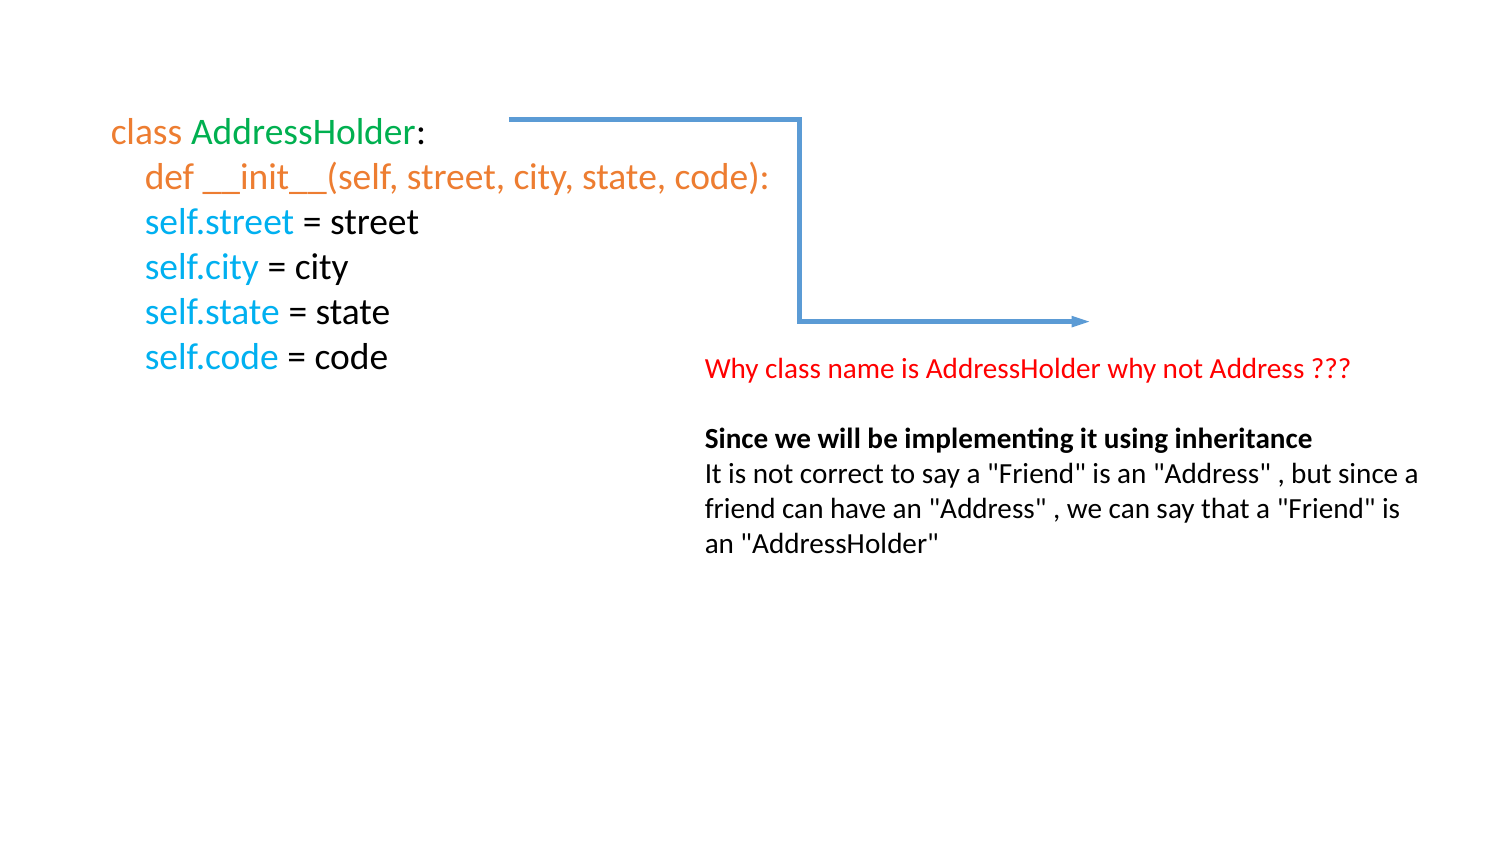

class AddressHolder:
 def __init__(self, street, city, state, code):
 self.street = street
 self.city = city
 self.state = state
 self.code = code
Why class name is AddressHolder why not Address ???
Since we will be implementing it using inheritance
It is not correct to say a "Friend" is an "Address" , but since a friend can have an "Address" , we can say that a "Friend" is an "AddressHolder"